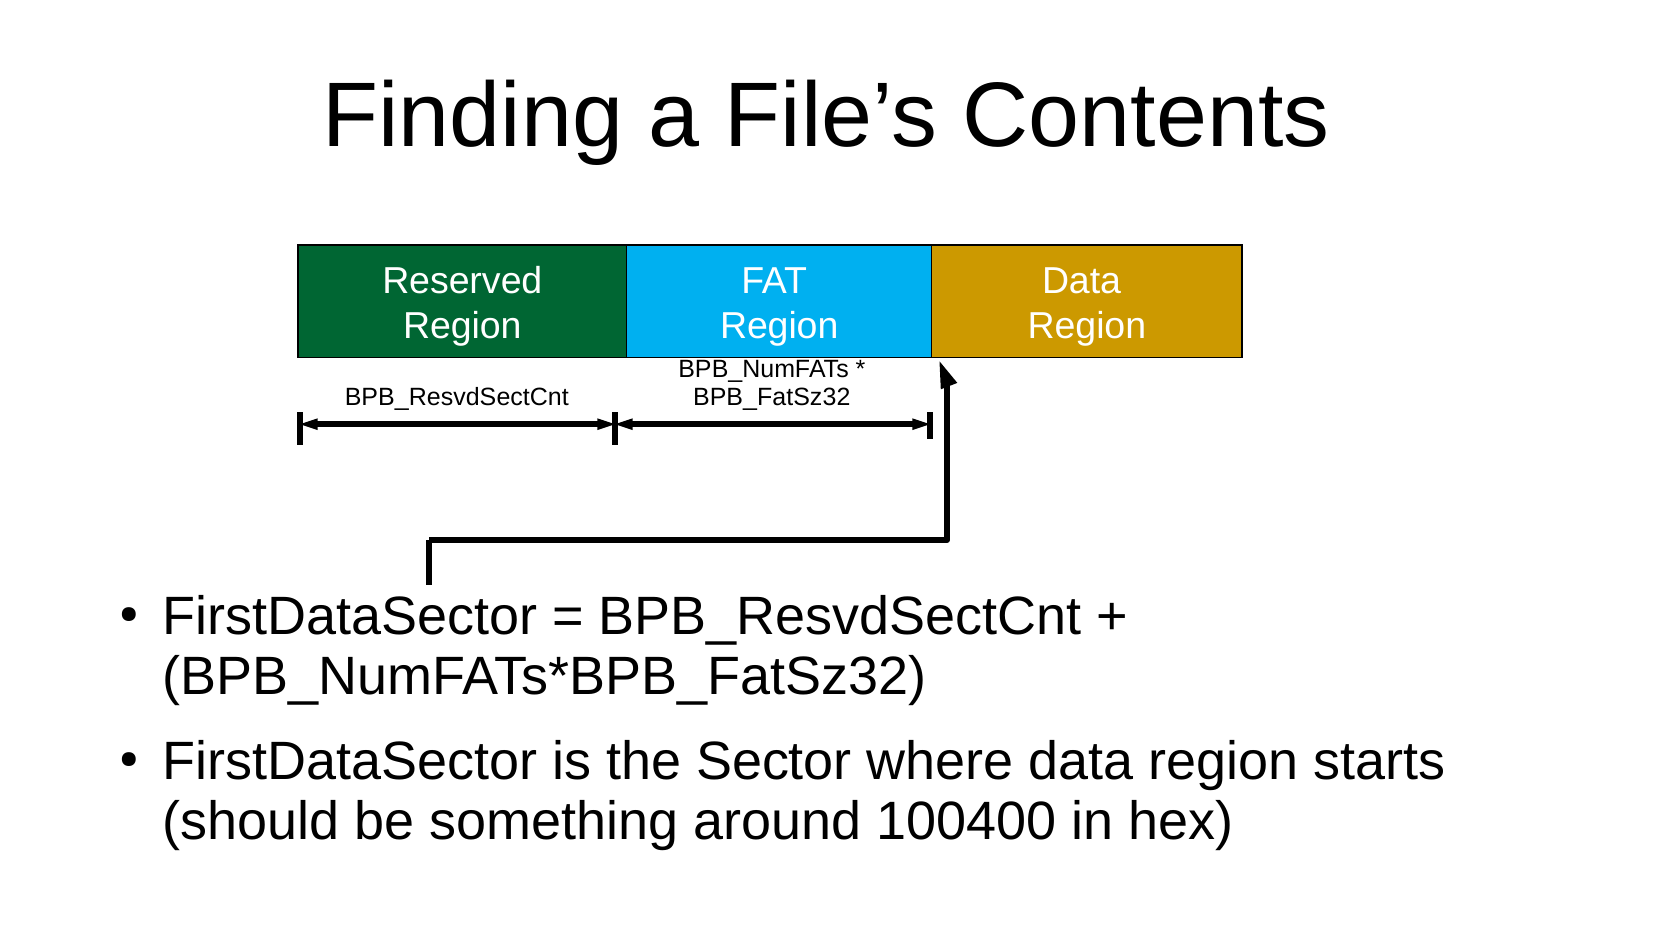

# Finding a File’s Contents
Reserved
Region
FAT
Region
Data
Region
FirstDataSector = BPB_ResvdSectCnt + (BPB_NumFATs*BPB_FatSz32)
FirstDataSector is the Sector where data region starts (should be something around 100400 in hex)